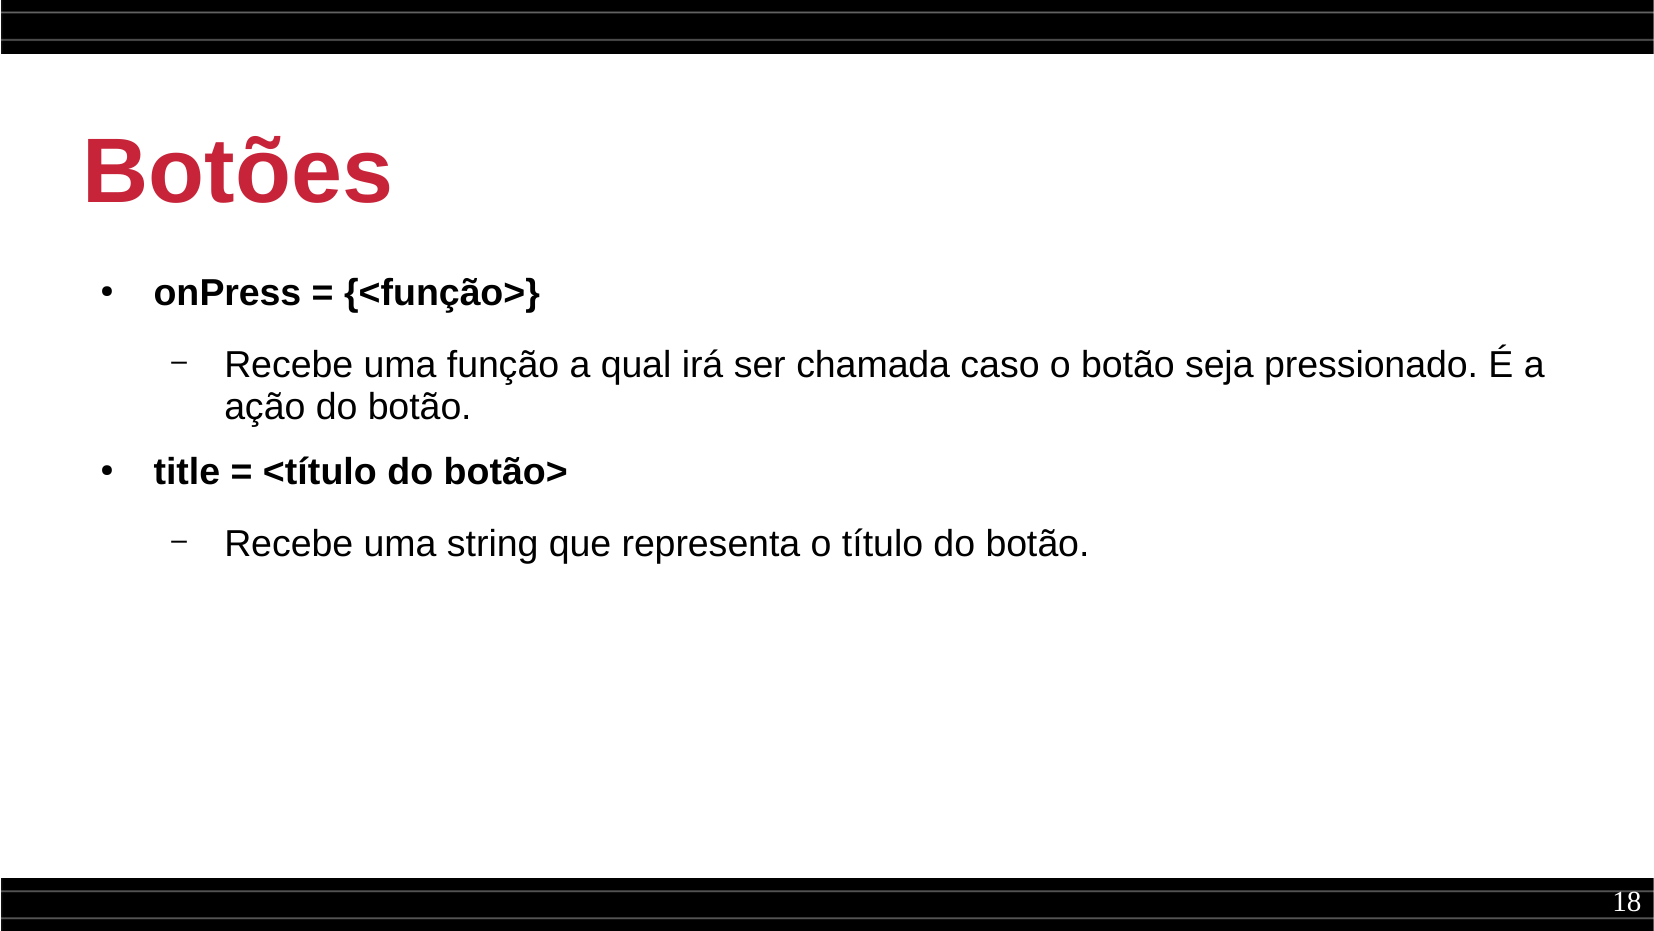

# Botões
onPress = {<função>}
Recebe uma função a qual irá ser chamada caso o botão seja pressionado. É a ação do botão.
title = <título do botão>
Recebe uma string que representa o título do botão.